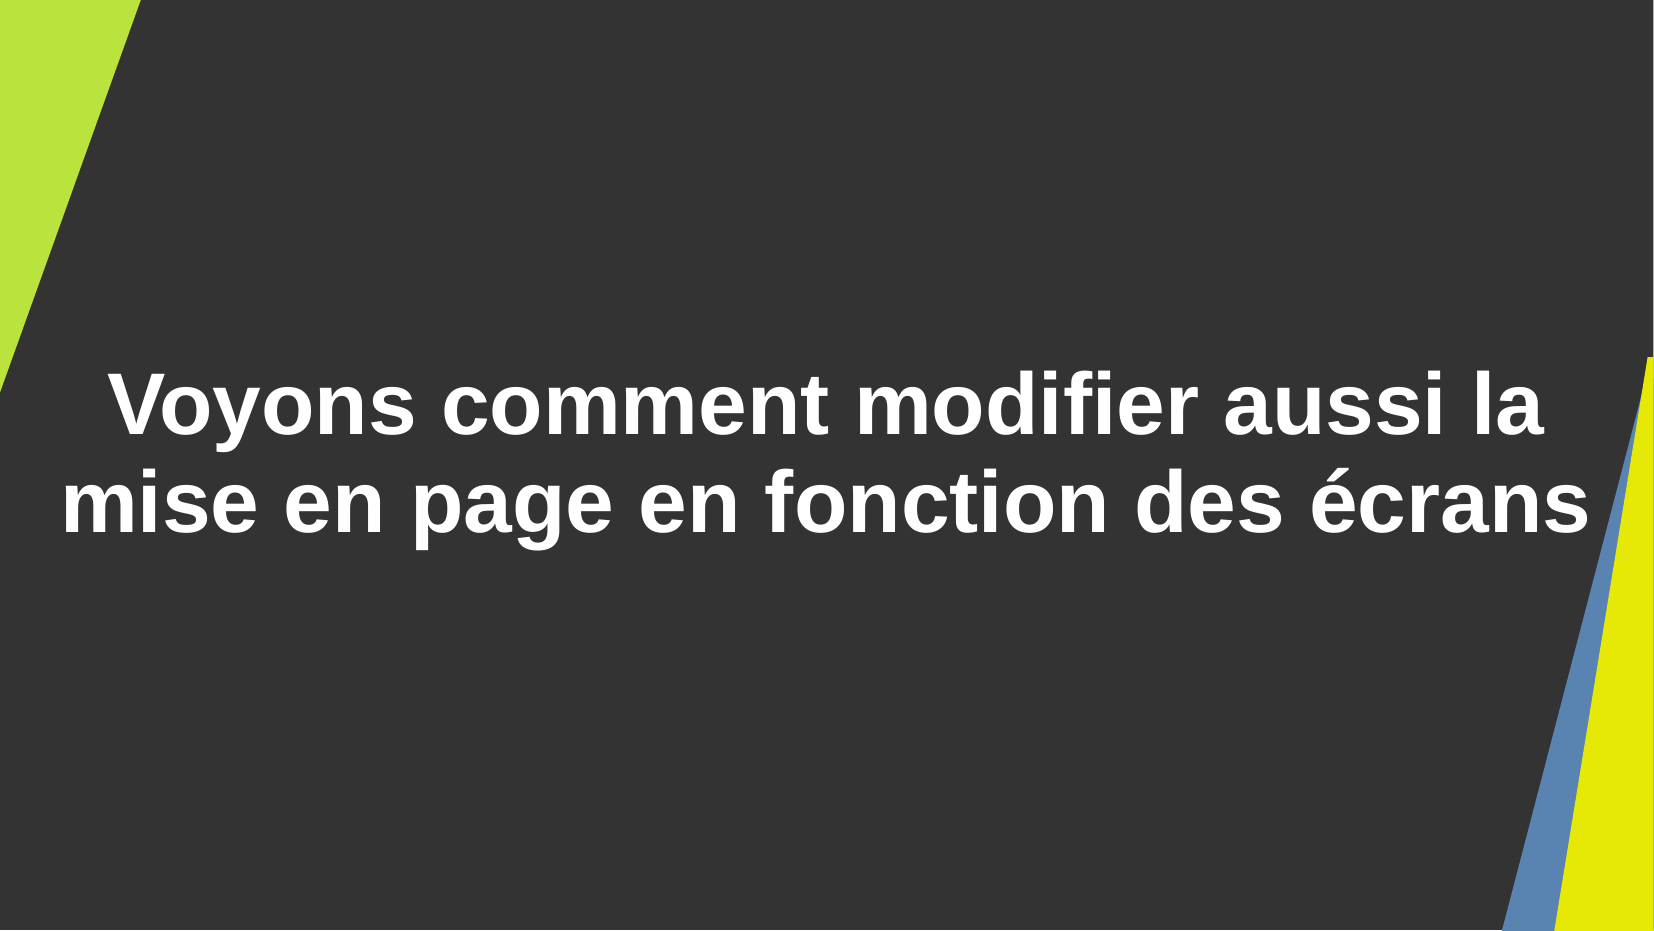

# Voyons comment modifier aussi la mise en page en fonction des écrans